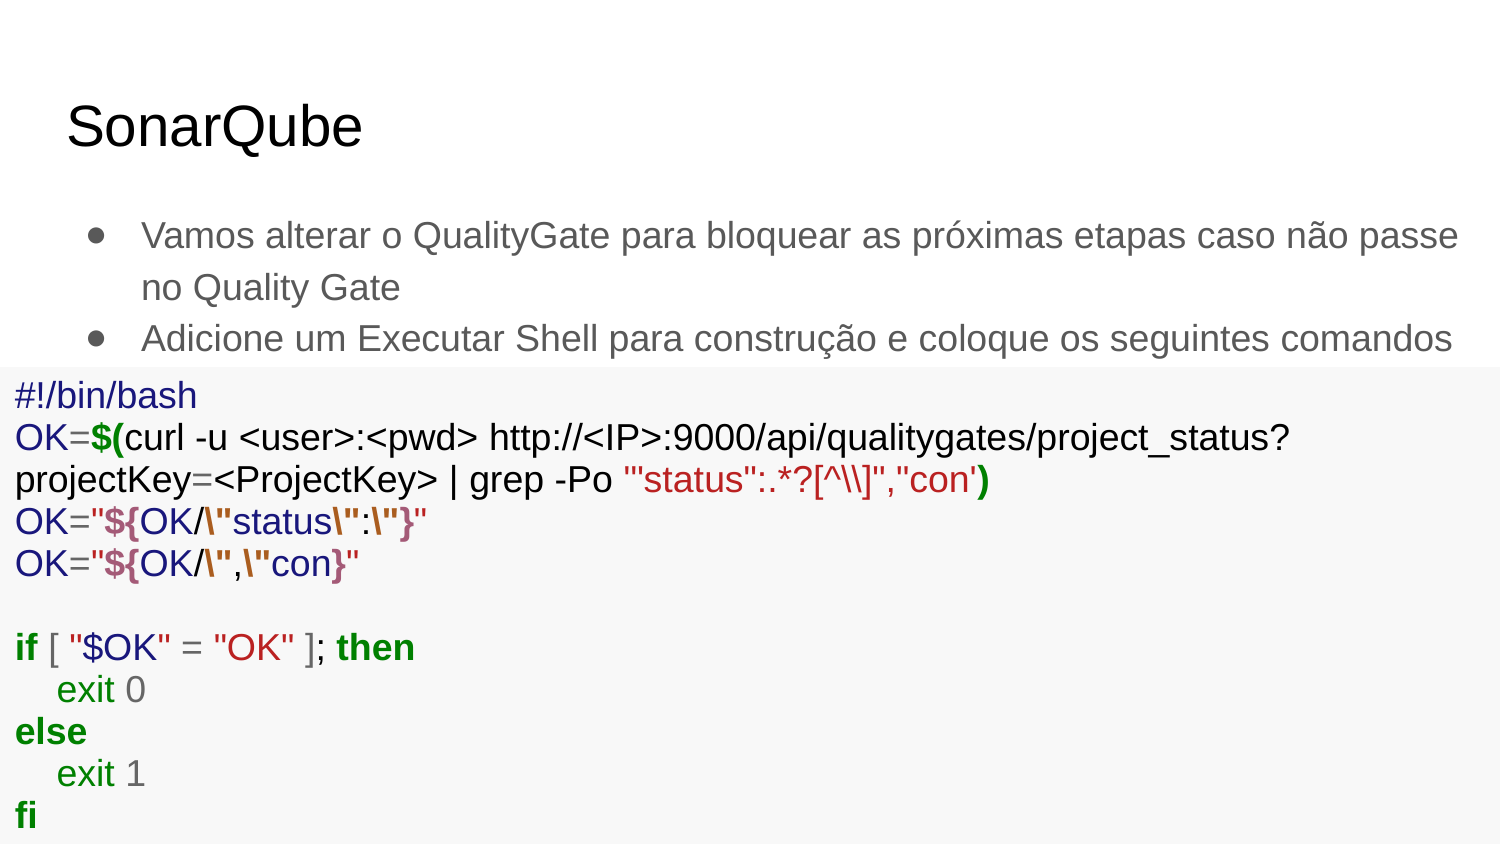

# SonarQube
Vamos alterar o QualityGate para bloquear as próximas etapas caso não passe no Quality Gate
Adicione um Executar Shell para construção e coloque os seguintes comandos
#!/bin/bash
OK=$(curl -u <user>:<pwd> http://<IP>:9000/api/qualitygates/project_status?projectKey=<ProjectKey> | grep -Po '"status":.*?[^\\]","con')
OK="${OK/\"status\":\"}"
OK="${OK/\",\"con}"
if [ "$OK" = "OK" ]; then
 exit 0
else
 exit 1
fi